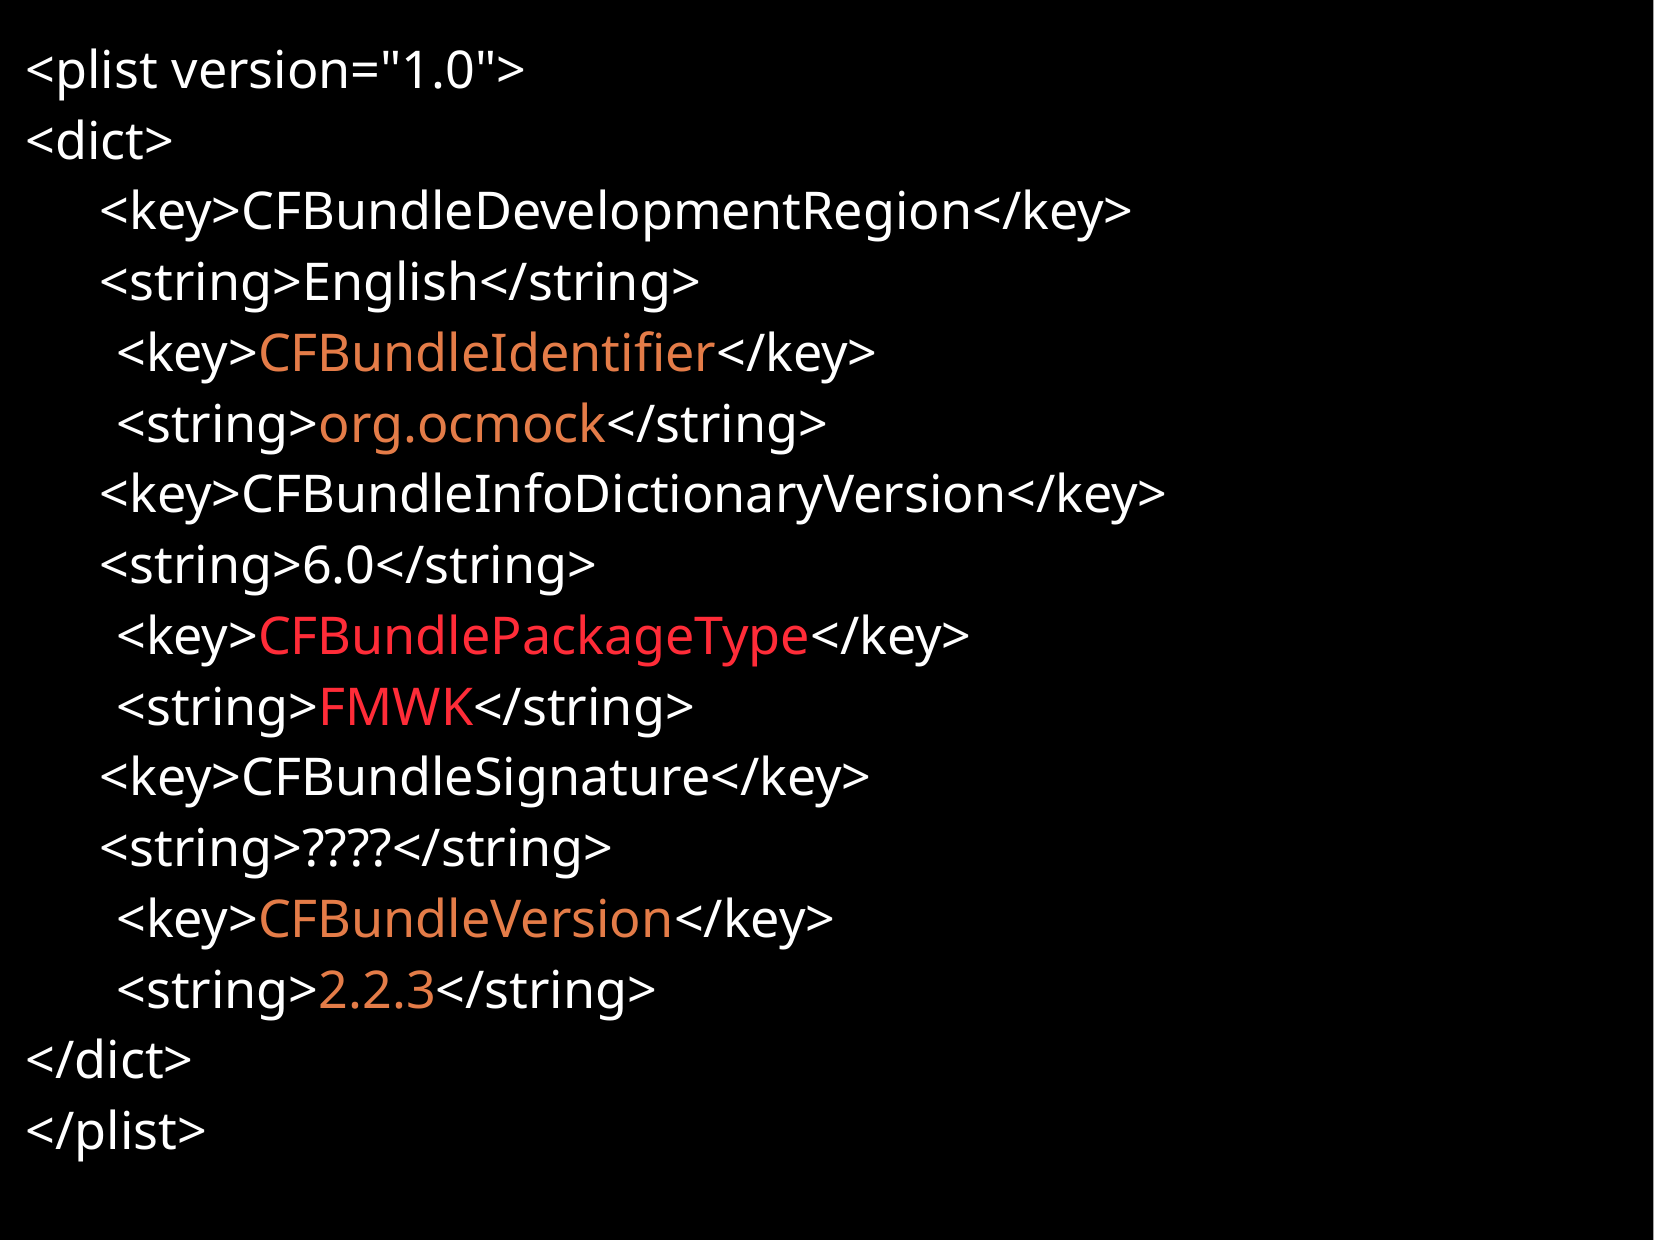

<plist version="1.0">
<dict>
	<key>CFBundleDevelopmentRegion</key>
	<string>English</string>
	<key>CFBundleIdentifier</key>
	<string>org.ocmock</string>
	<key>CFBundleInfoDictionaryVersion</key>
	<string>6.0</string>
	<key>CFBundlePackageType</key>
	<string>FMWK</string>
	<key>CFBundleSignature</key>
	<string>????</string>
	<key>CFBundleVersion</key>
	<string>2.2.3</string>
</dict>
</plist>